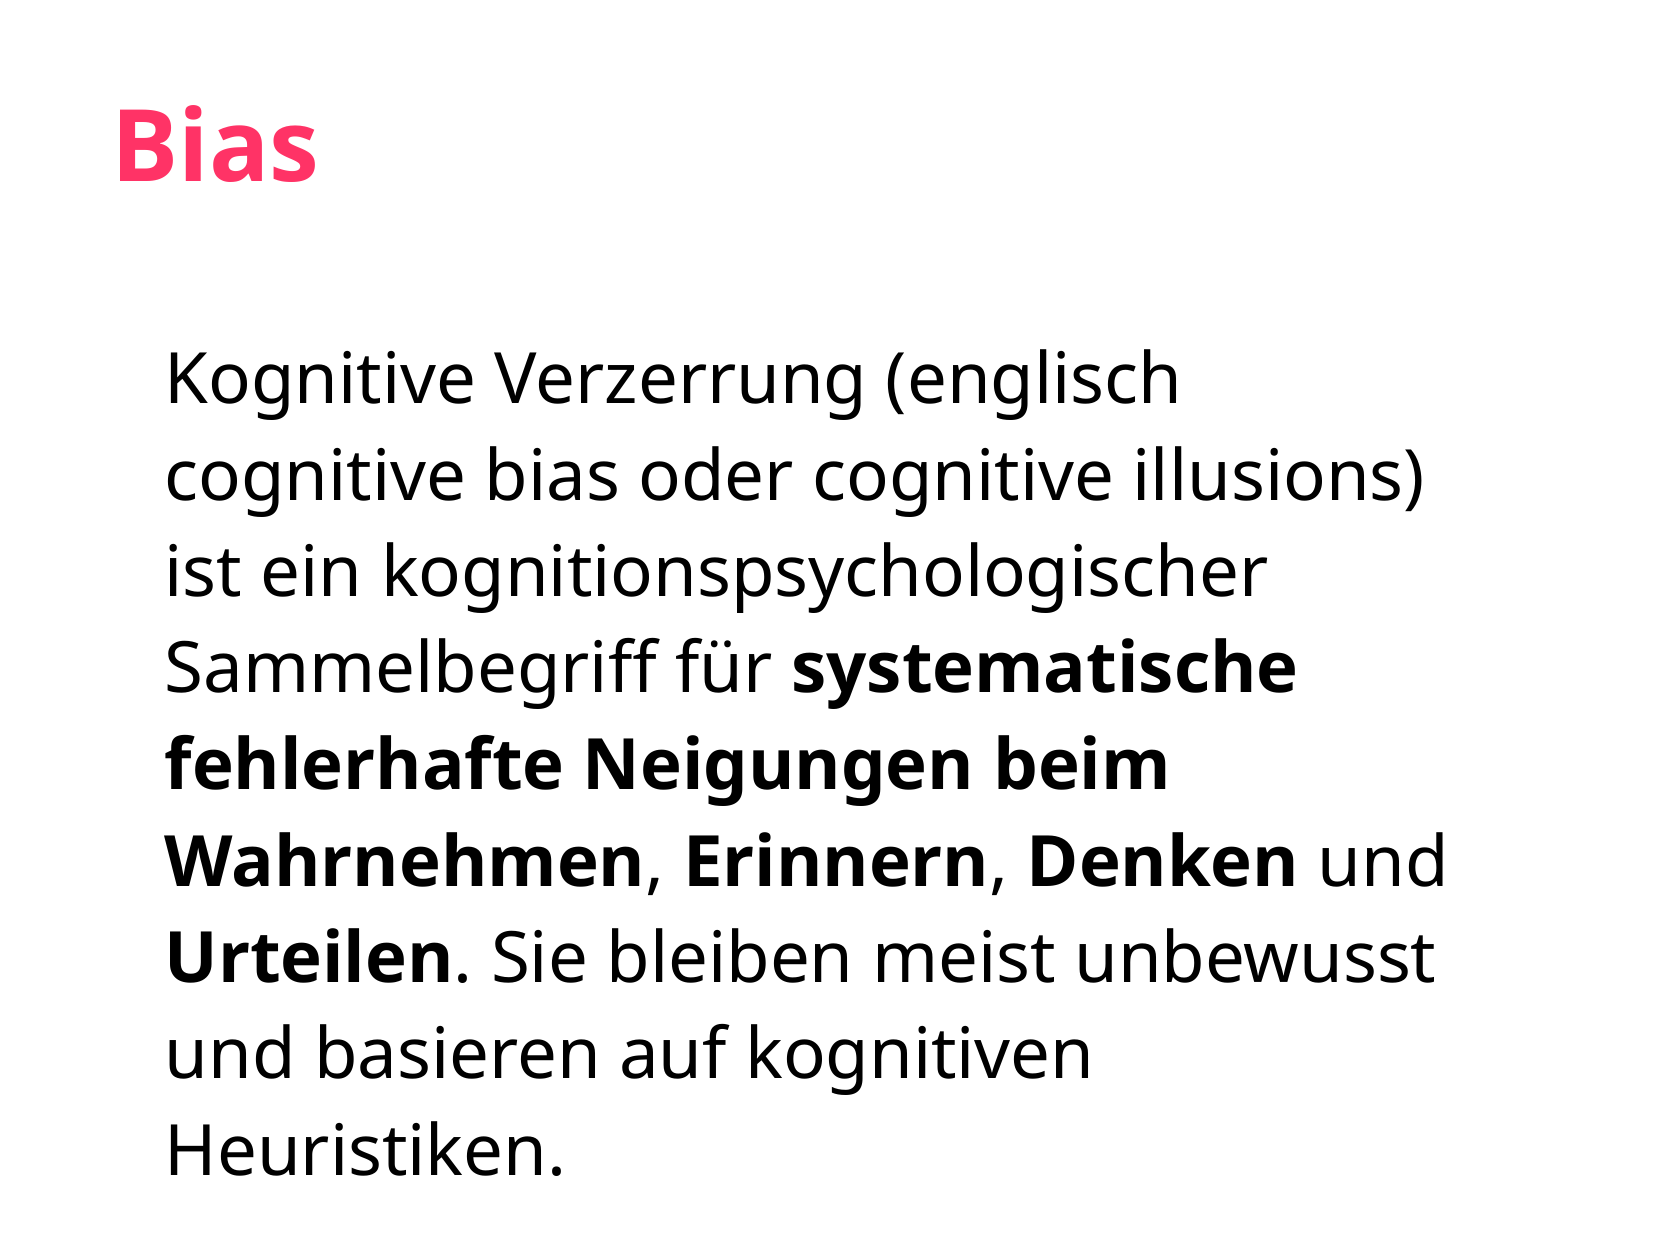

Bias
Kognitive Verzerrung (englisch cognitive bias oder cognitive illusions) ist ein kognitionspsychologischer Sammelbegriff für systematische fehlerhafte Neigungen beim Wahrnehmen, Erinnern, Denken und Urteilen. Sie bleiben meist unbewusst und basieren auf kognitiven Heuristiken.
– Wikipedia